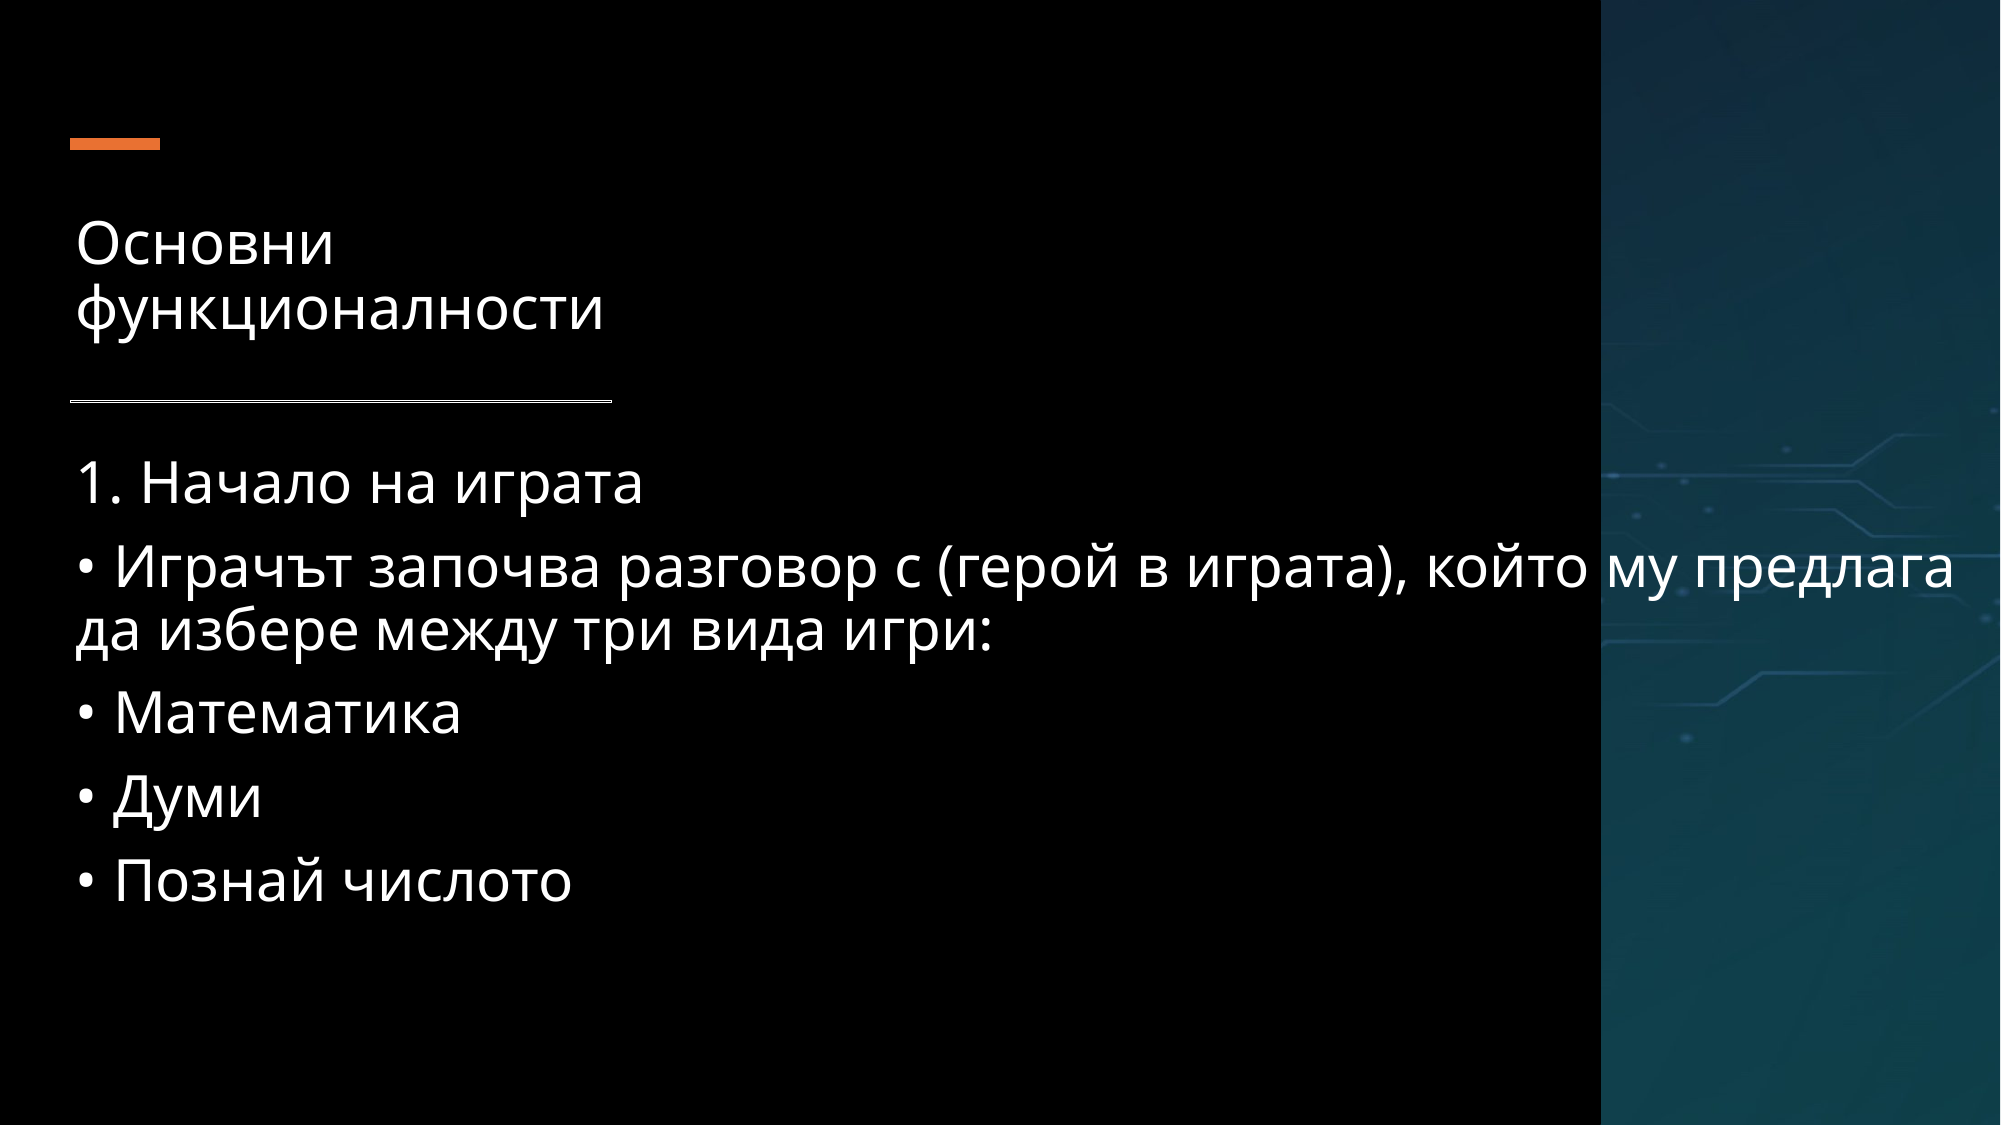

# Основни функционалности на играта
1. Начало на играта
• Играчът започва разговор с (герой в играта), който му предлага да избере между три вида игри:
• Математика
• Думи
• Познай числото